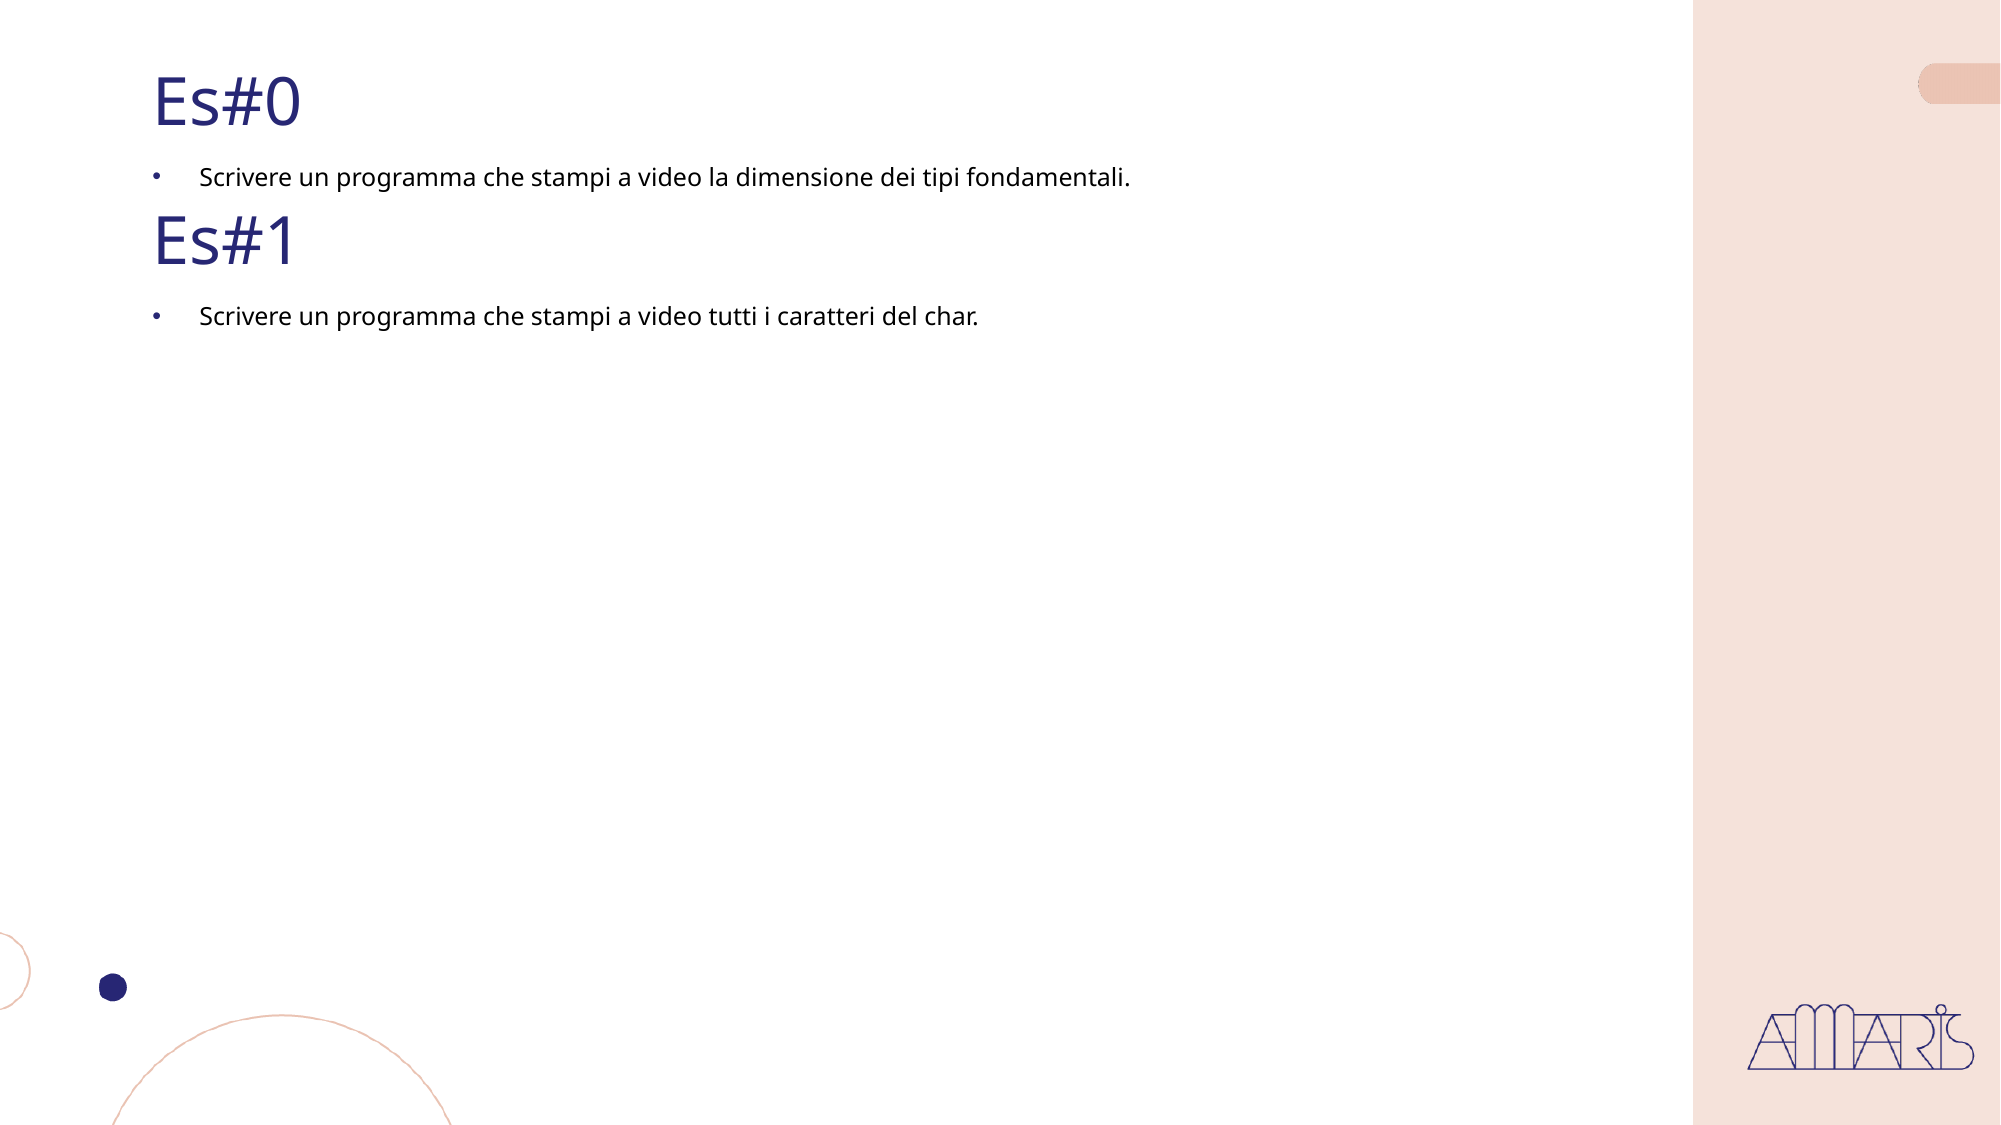

Es#0
# Scrivere un programma che stampi a video la dimensione dei tipi fondamentali.
Es#1
Scrivere un programma che stampi a video tutti i caratteri del char.